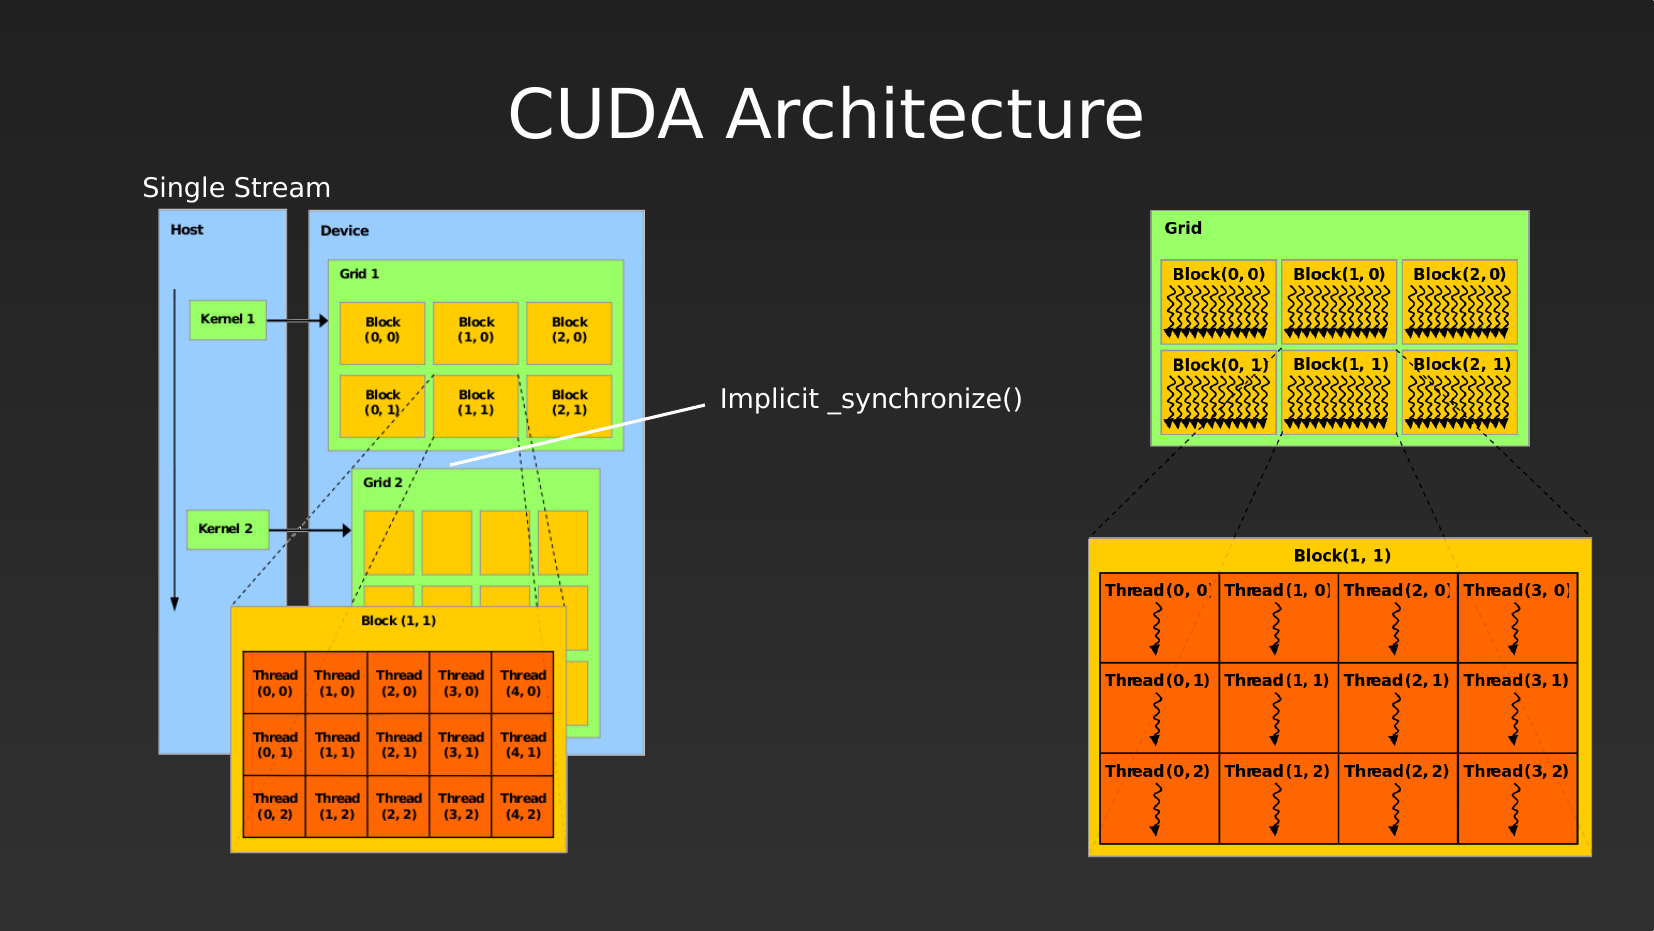

# CUDA Architecture
Single Stream
Implicit _synchronize()